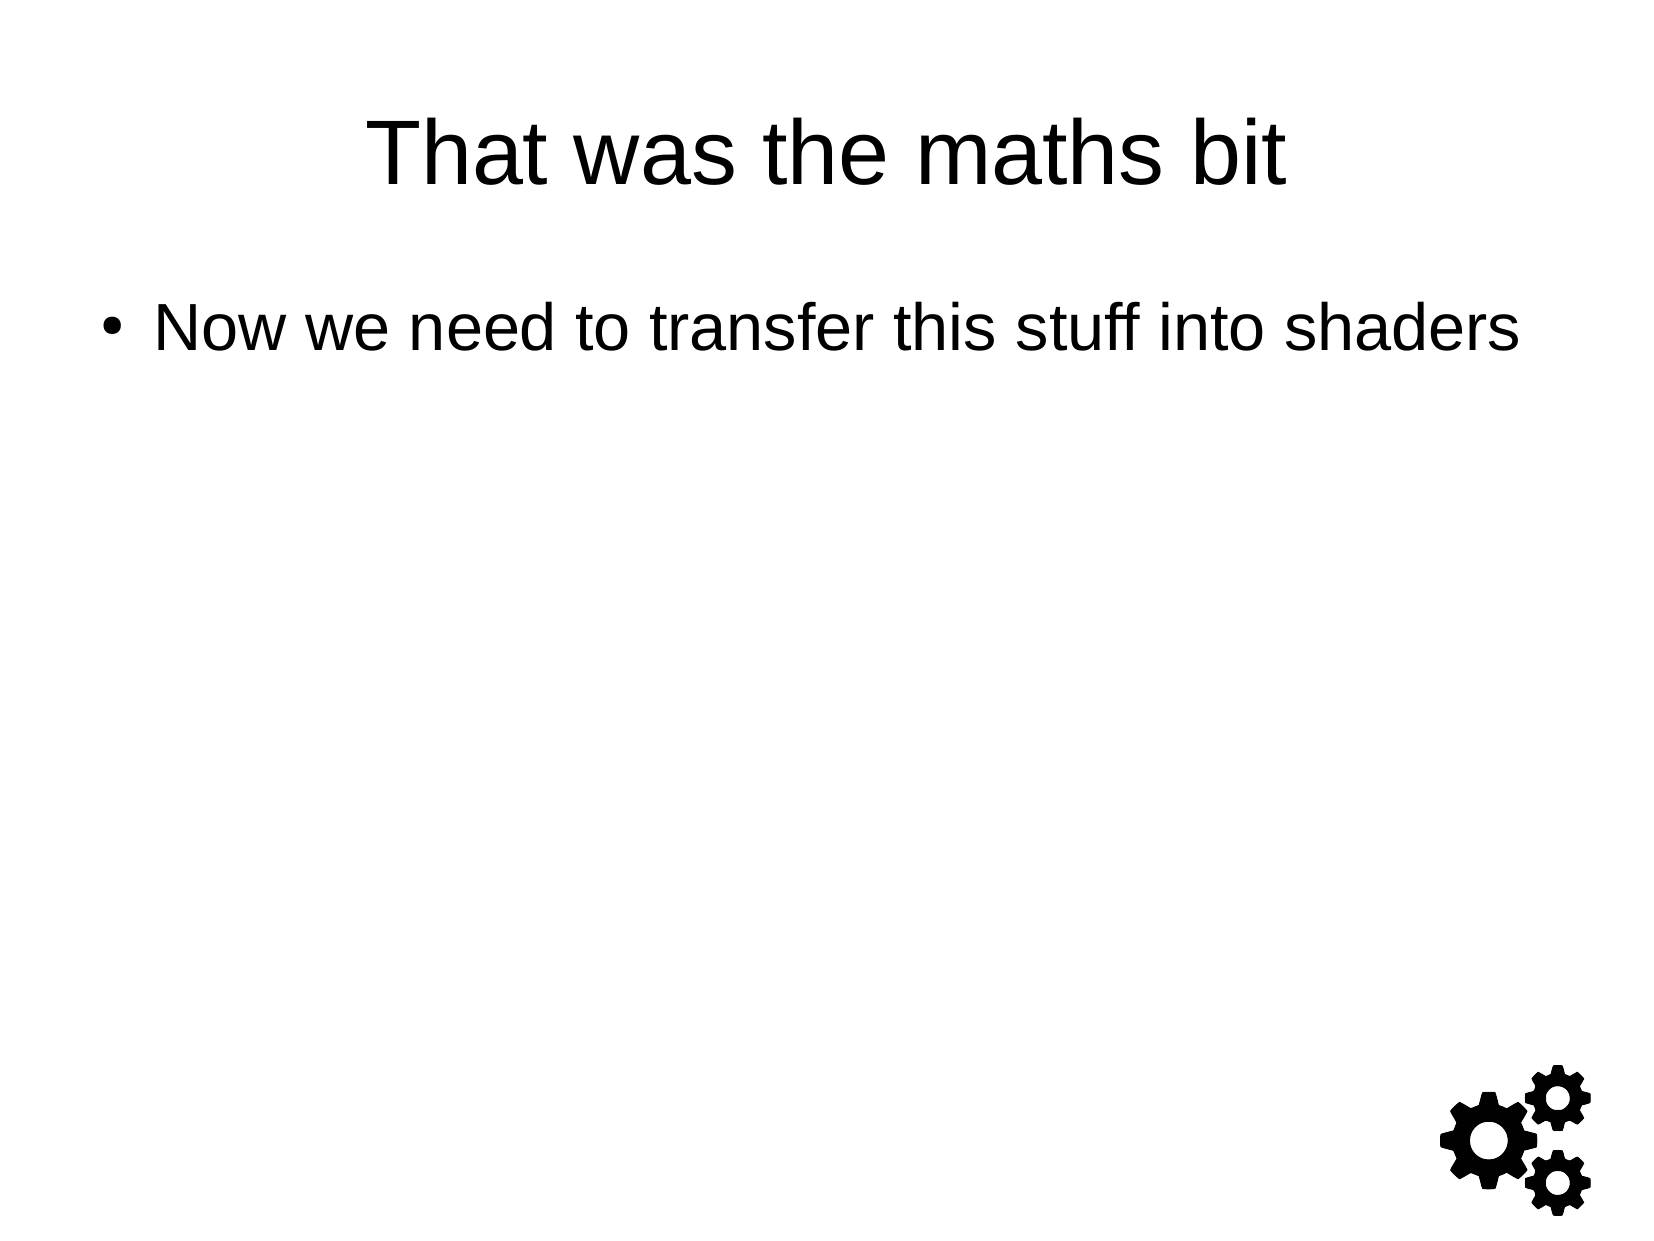

# That was the maths bit
Now we need to transfer this stuff into shaders